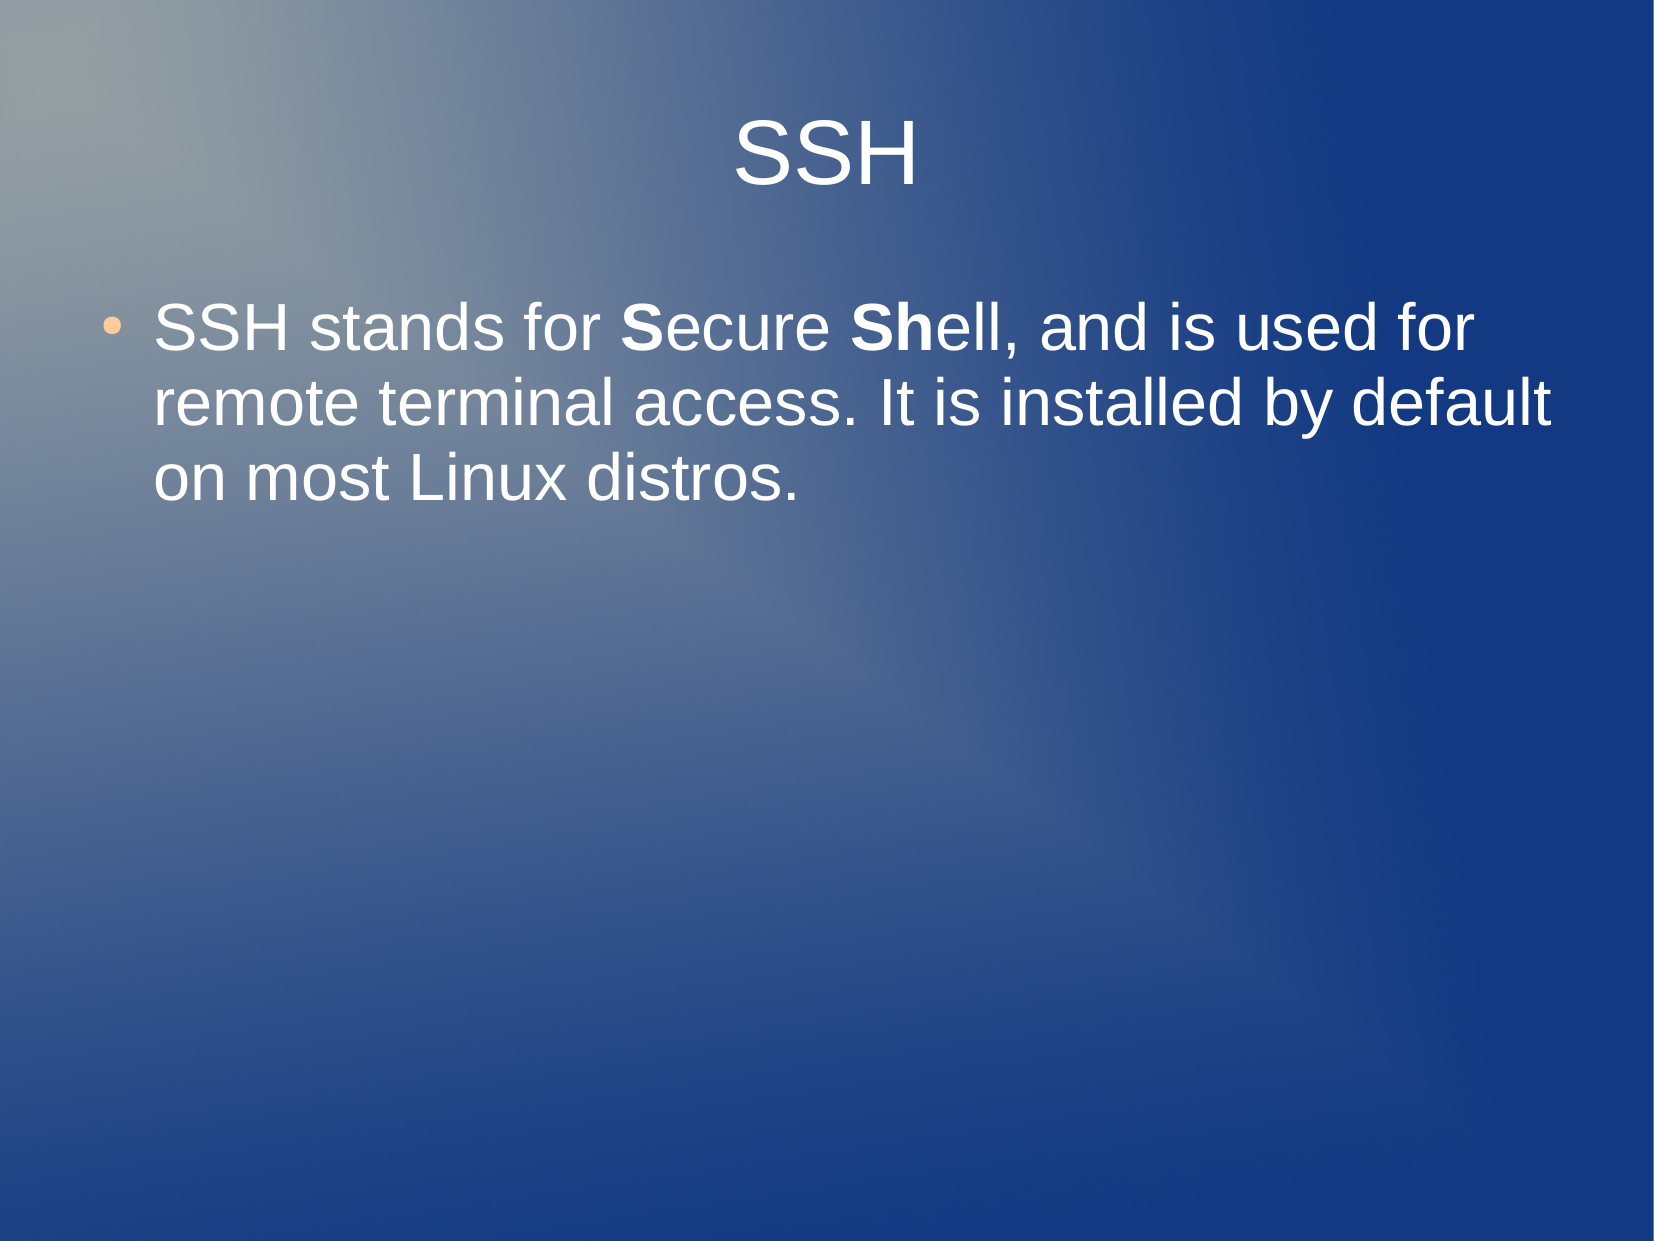

# SSH
SSH stands for Secure Shell, and is used for remote terminal access. It is installed by default on most Linux distros.